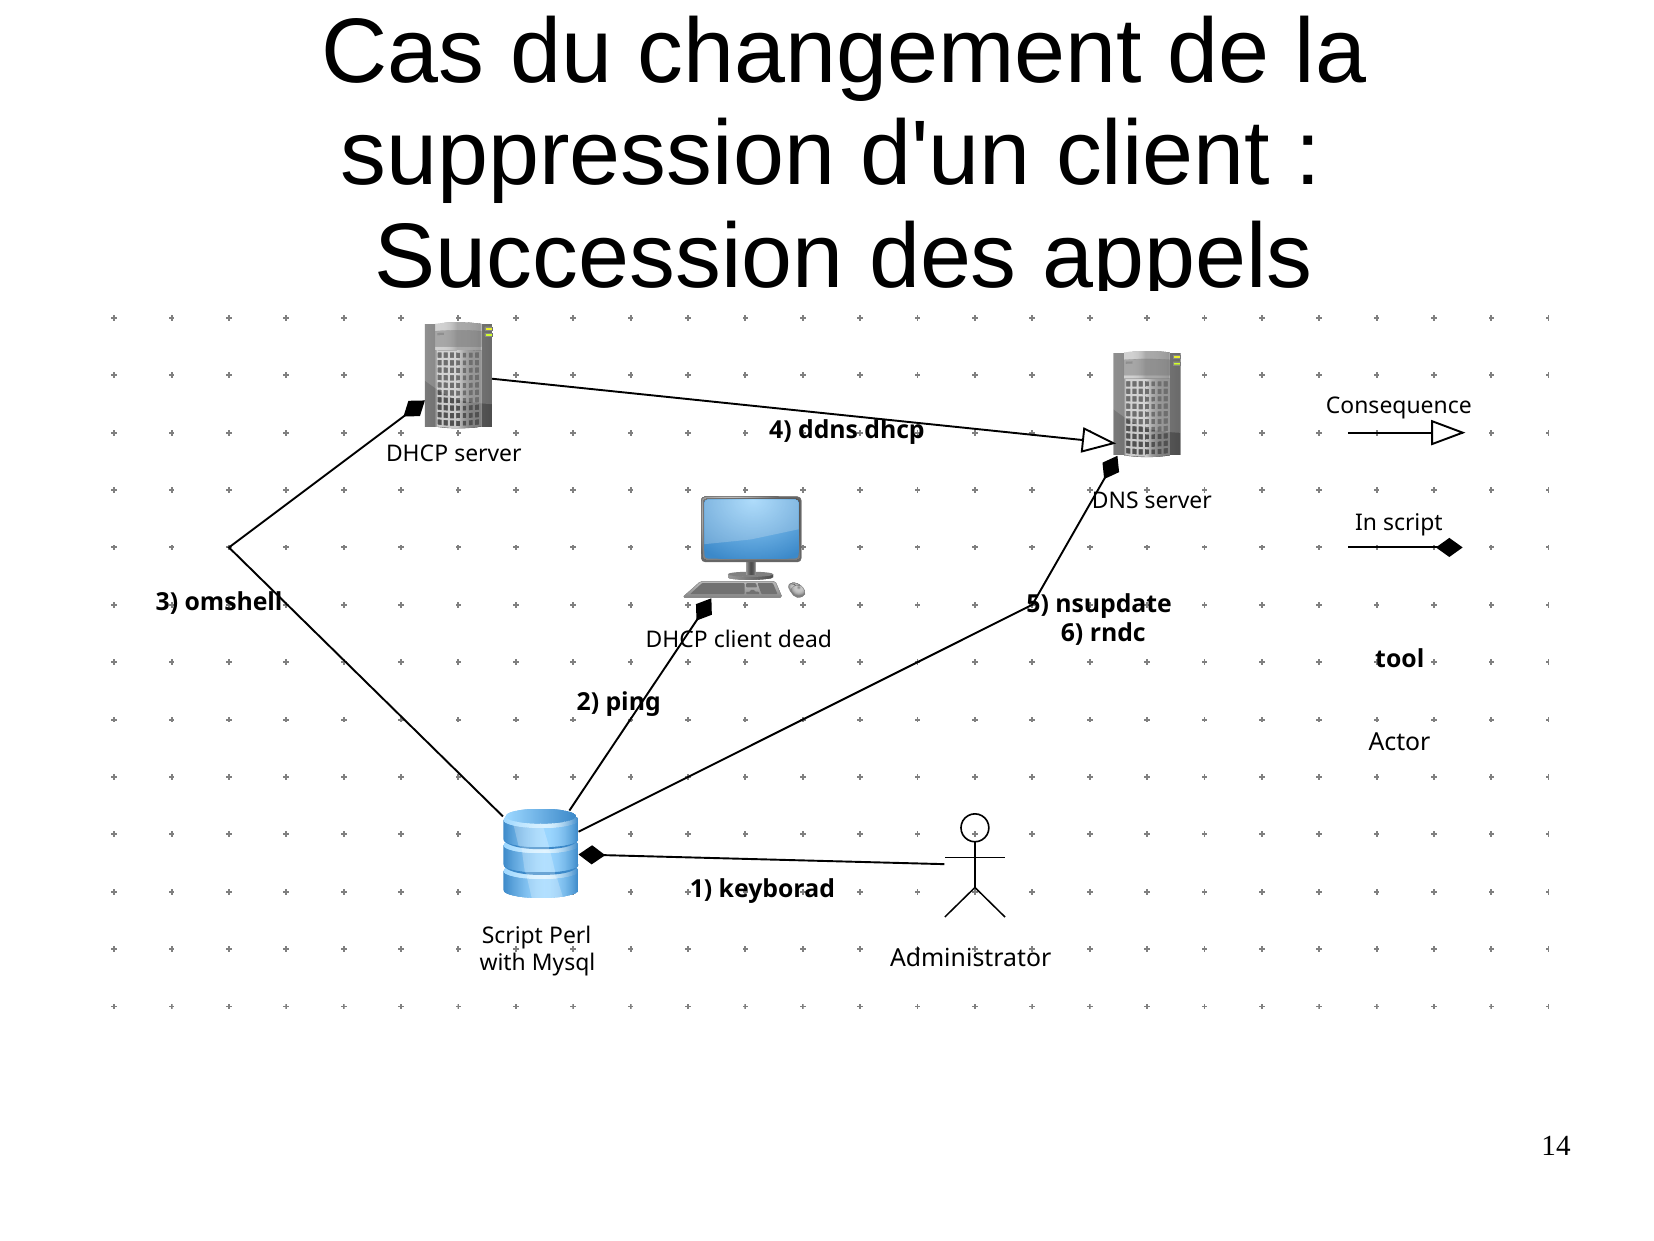

# Cas du changement de la suppression d'un client : Succession des appels
14